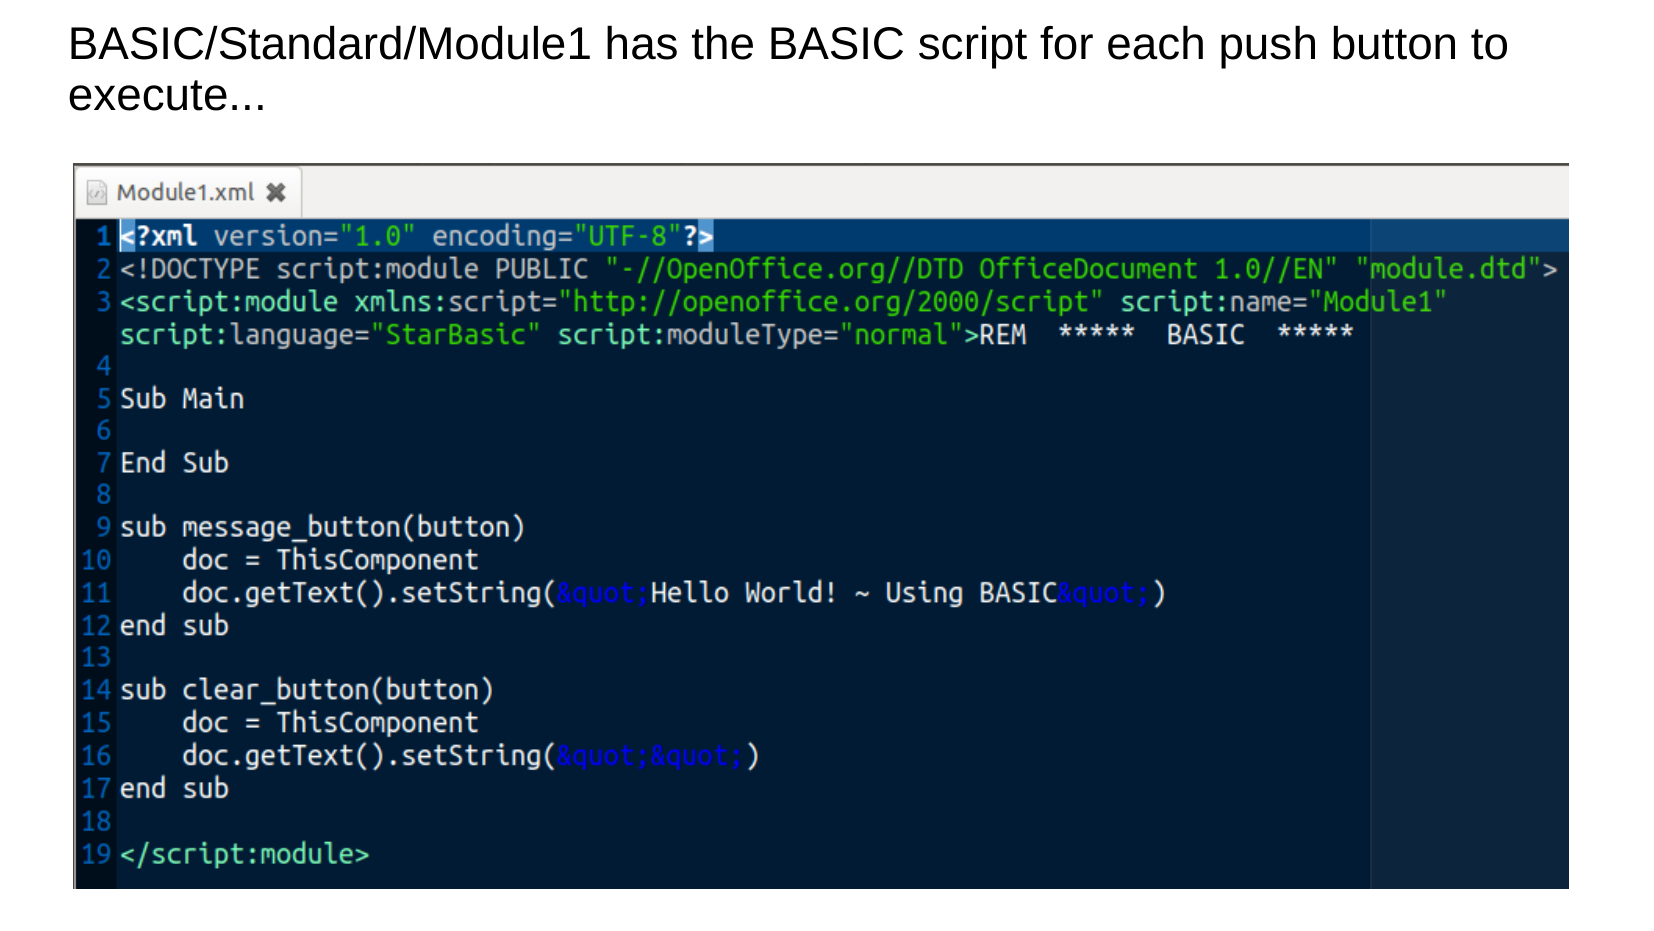

# BASIC/Standard/Module1 has the BASIC script for each push button to execute...